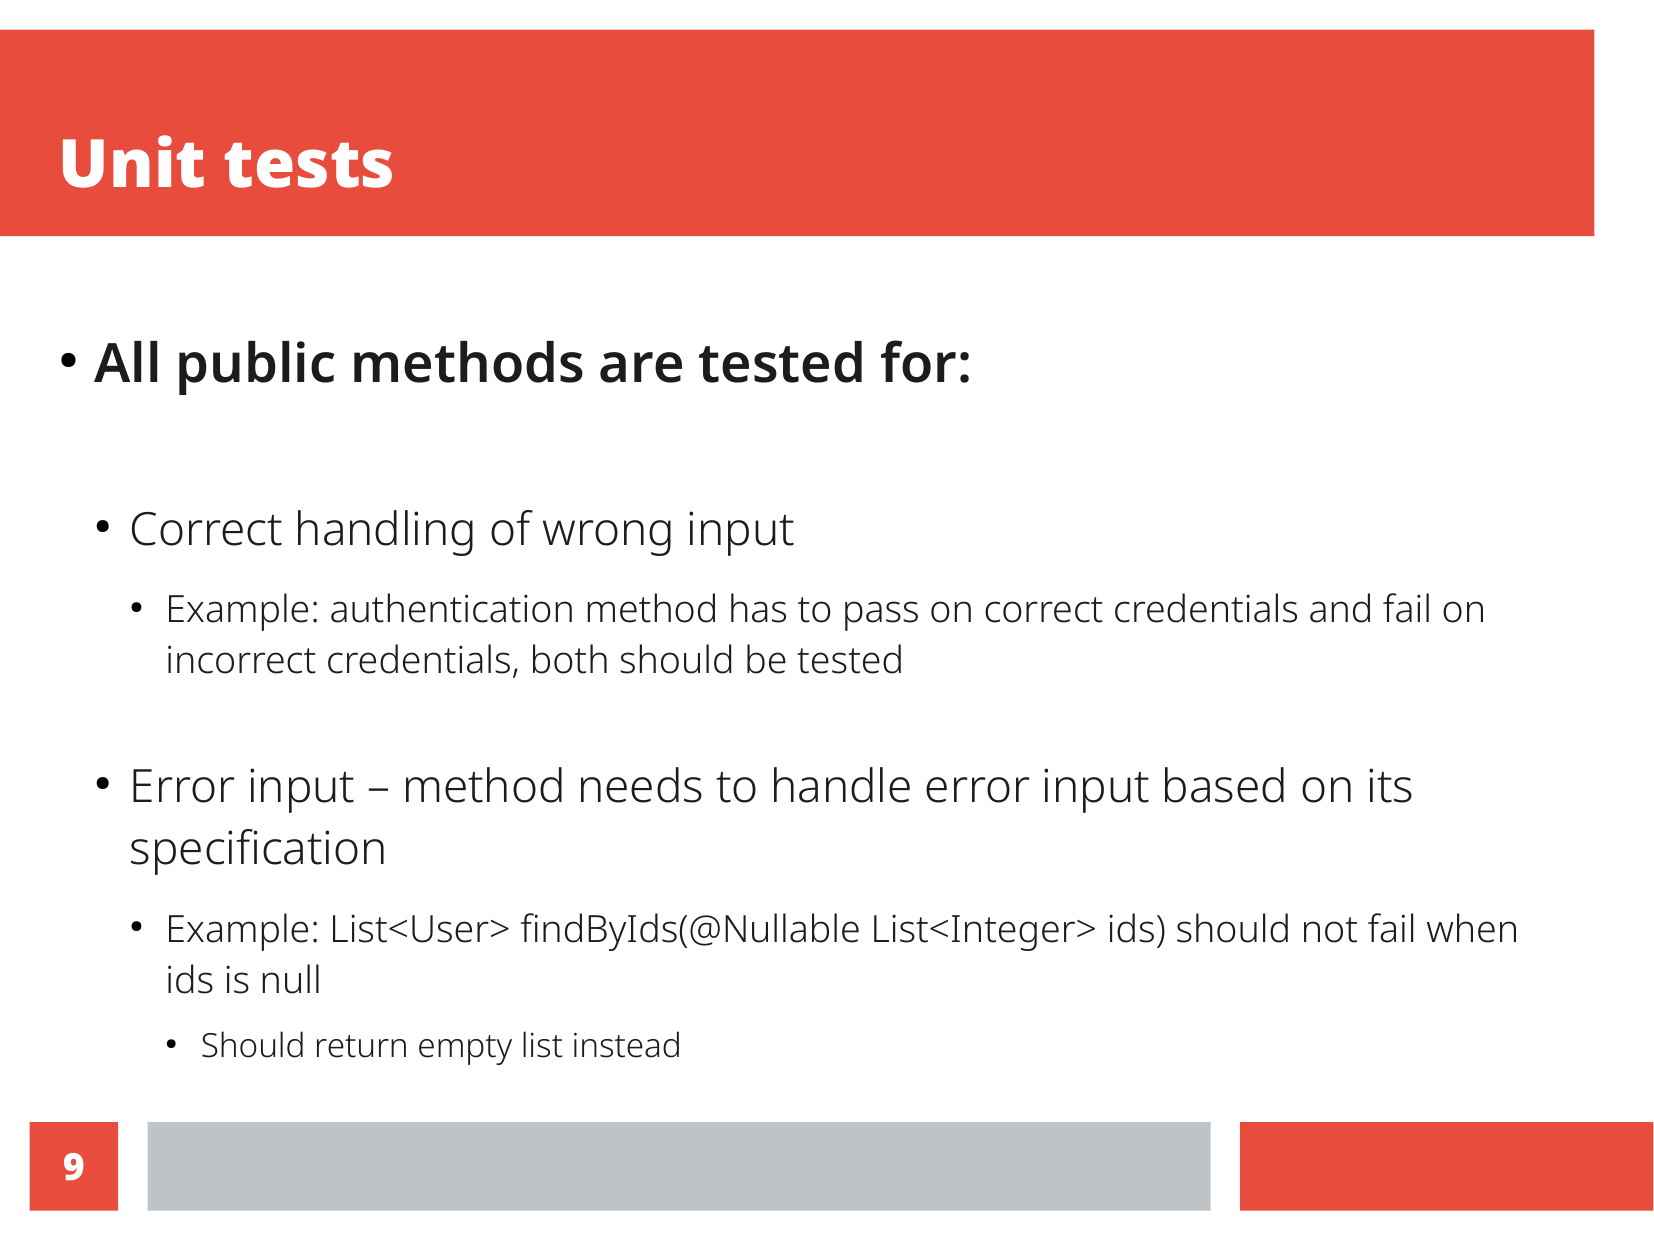

# Unit tests
All public methods are tested for:
Correct handling of wrong input
Example: authentication method has to pass on correct credentials and fail on incorrect credentials, both should be tested
Error input – method needs to handle error input based on its specification
Example: List<User> findByIds(@Nullable List<Integer> ids) should not fail when ids is null
Should return empty list instead
9